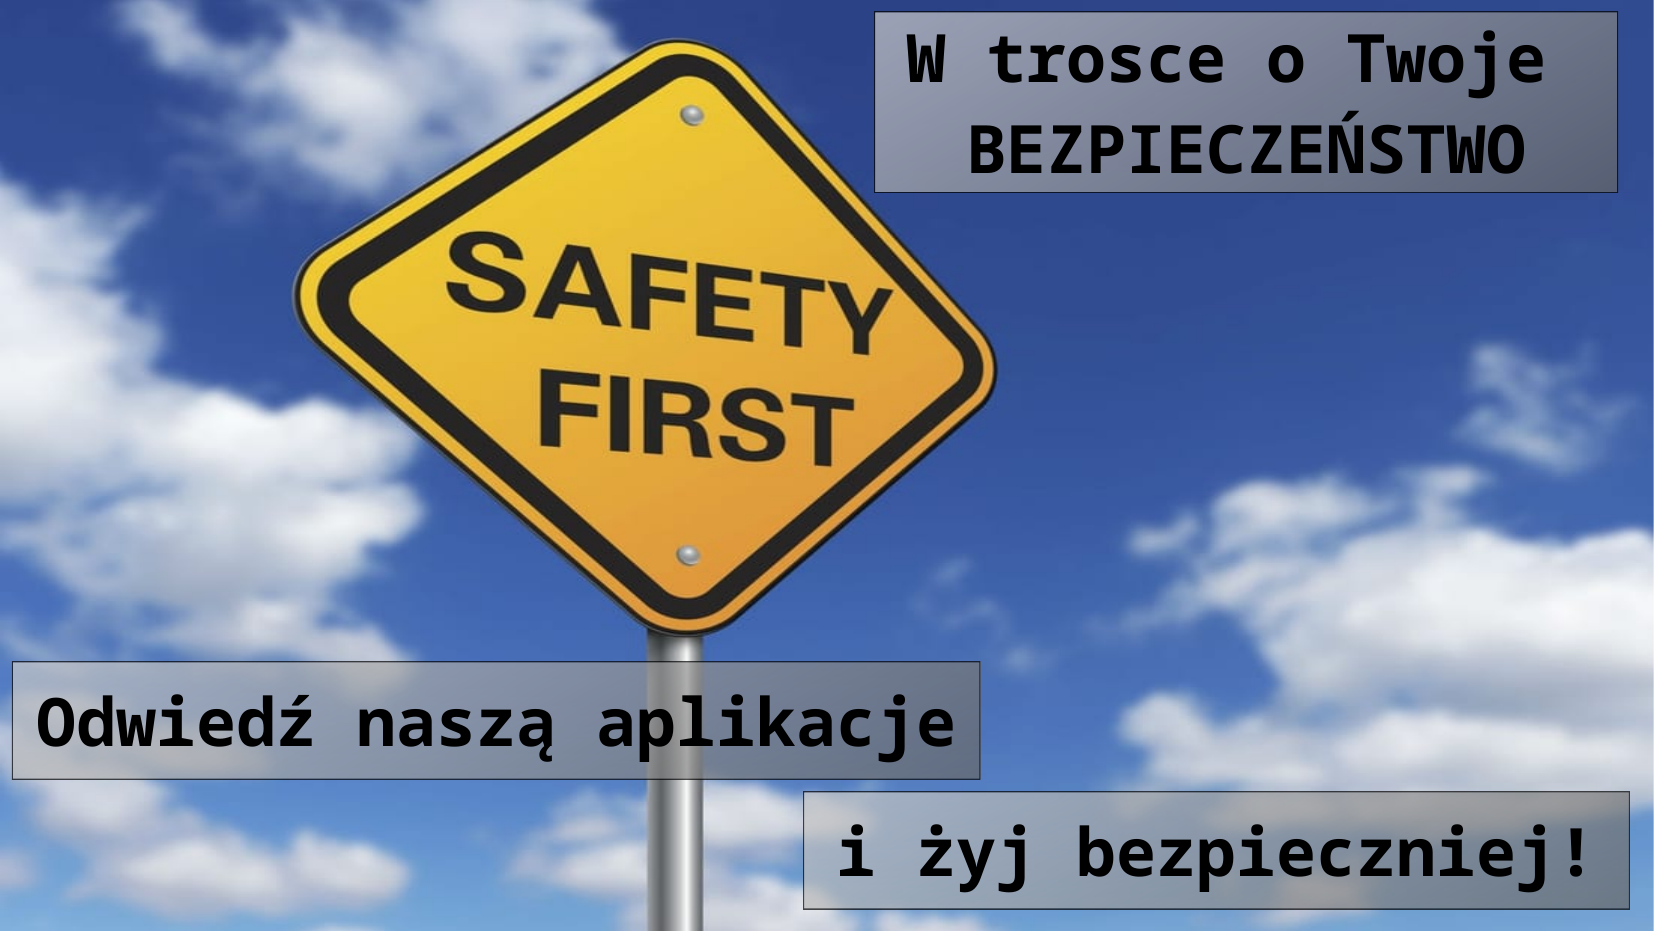

W trosce o Twoje
BEZPIECZEŃSTWO
Odwiedź naszą aplikacje
i żyj bezpieczniej!